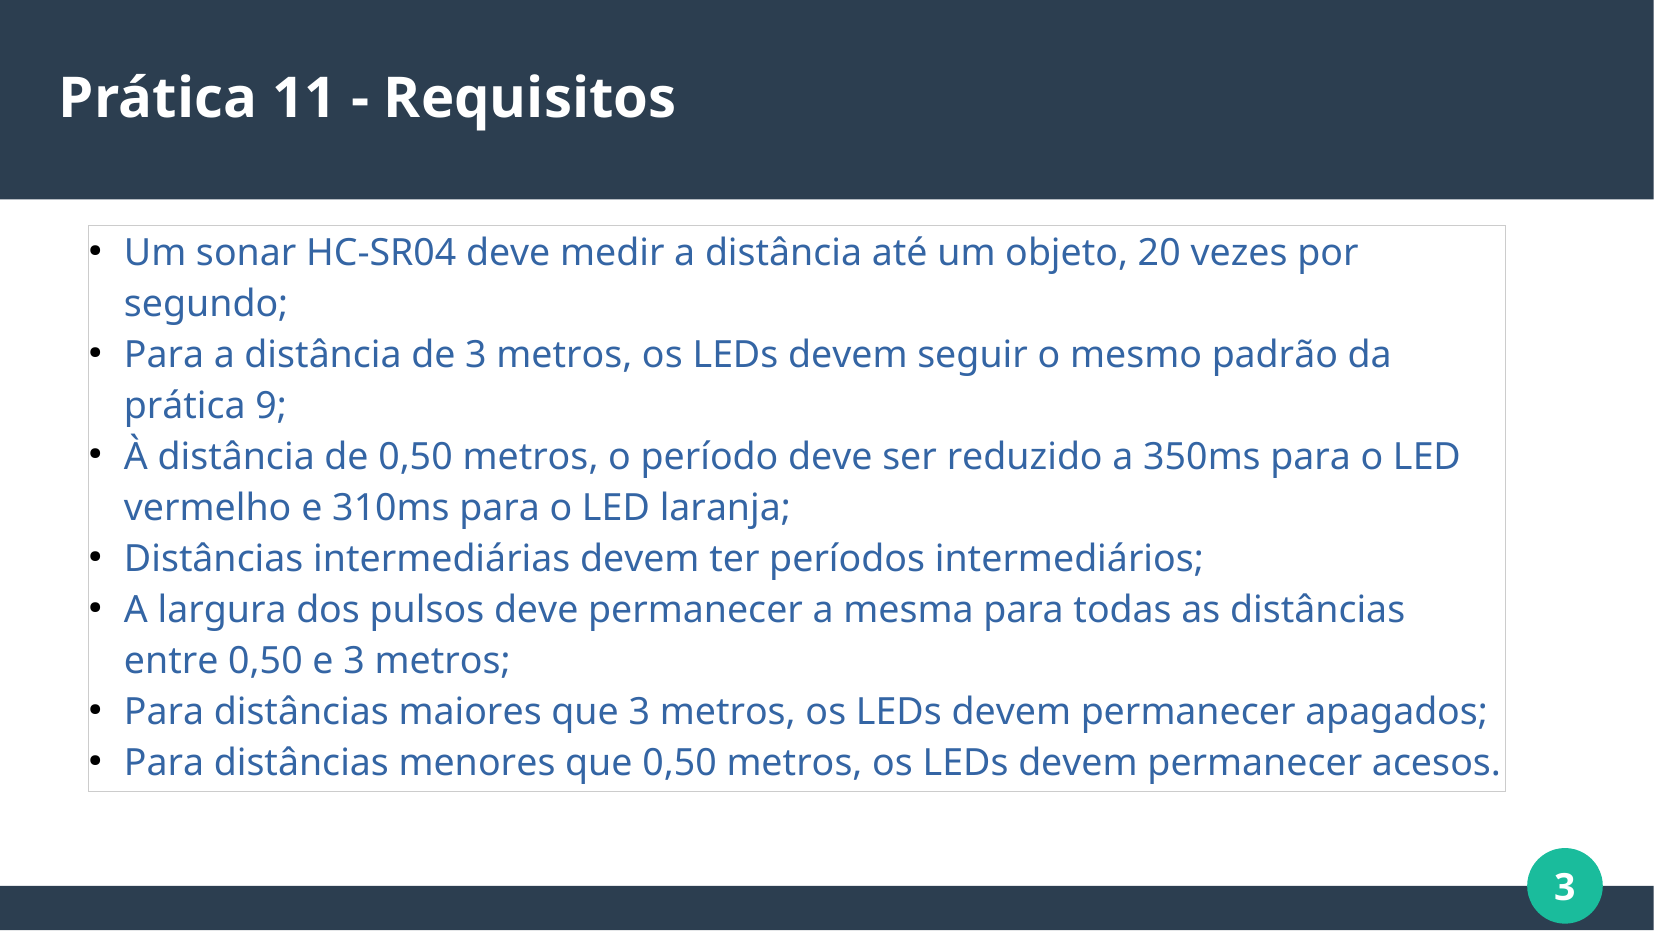

# Prática 11 - Requisitos
Um sonar HC-SR04 deve medir a distância até um objeto, 20 vezes por segundo;
Para a distância de 3 metros, os LEDs devem seguir o mesmo padrão da prática 9;
À distância de 0,50 metros, o período deve ser reduzido a 350ms para o LED vermelho e 310ms para o LED laranja;
Distâncias intermediárias devem ter períodos intermediários;
A largura dos pulsos deve permanecer a mesma para todas as distâncias entre 0,50 e 3 metros;
Para distâncias maiores que 3 metros, os LEDs devem permanecer apagados;
Para distâncias menores que 0,50 metros, os LEDs devem permanecer acesos.